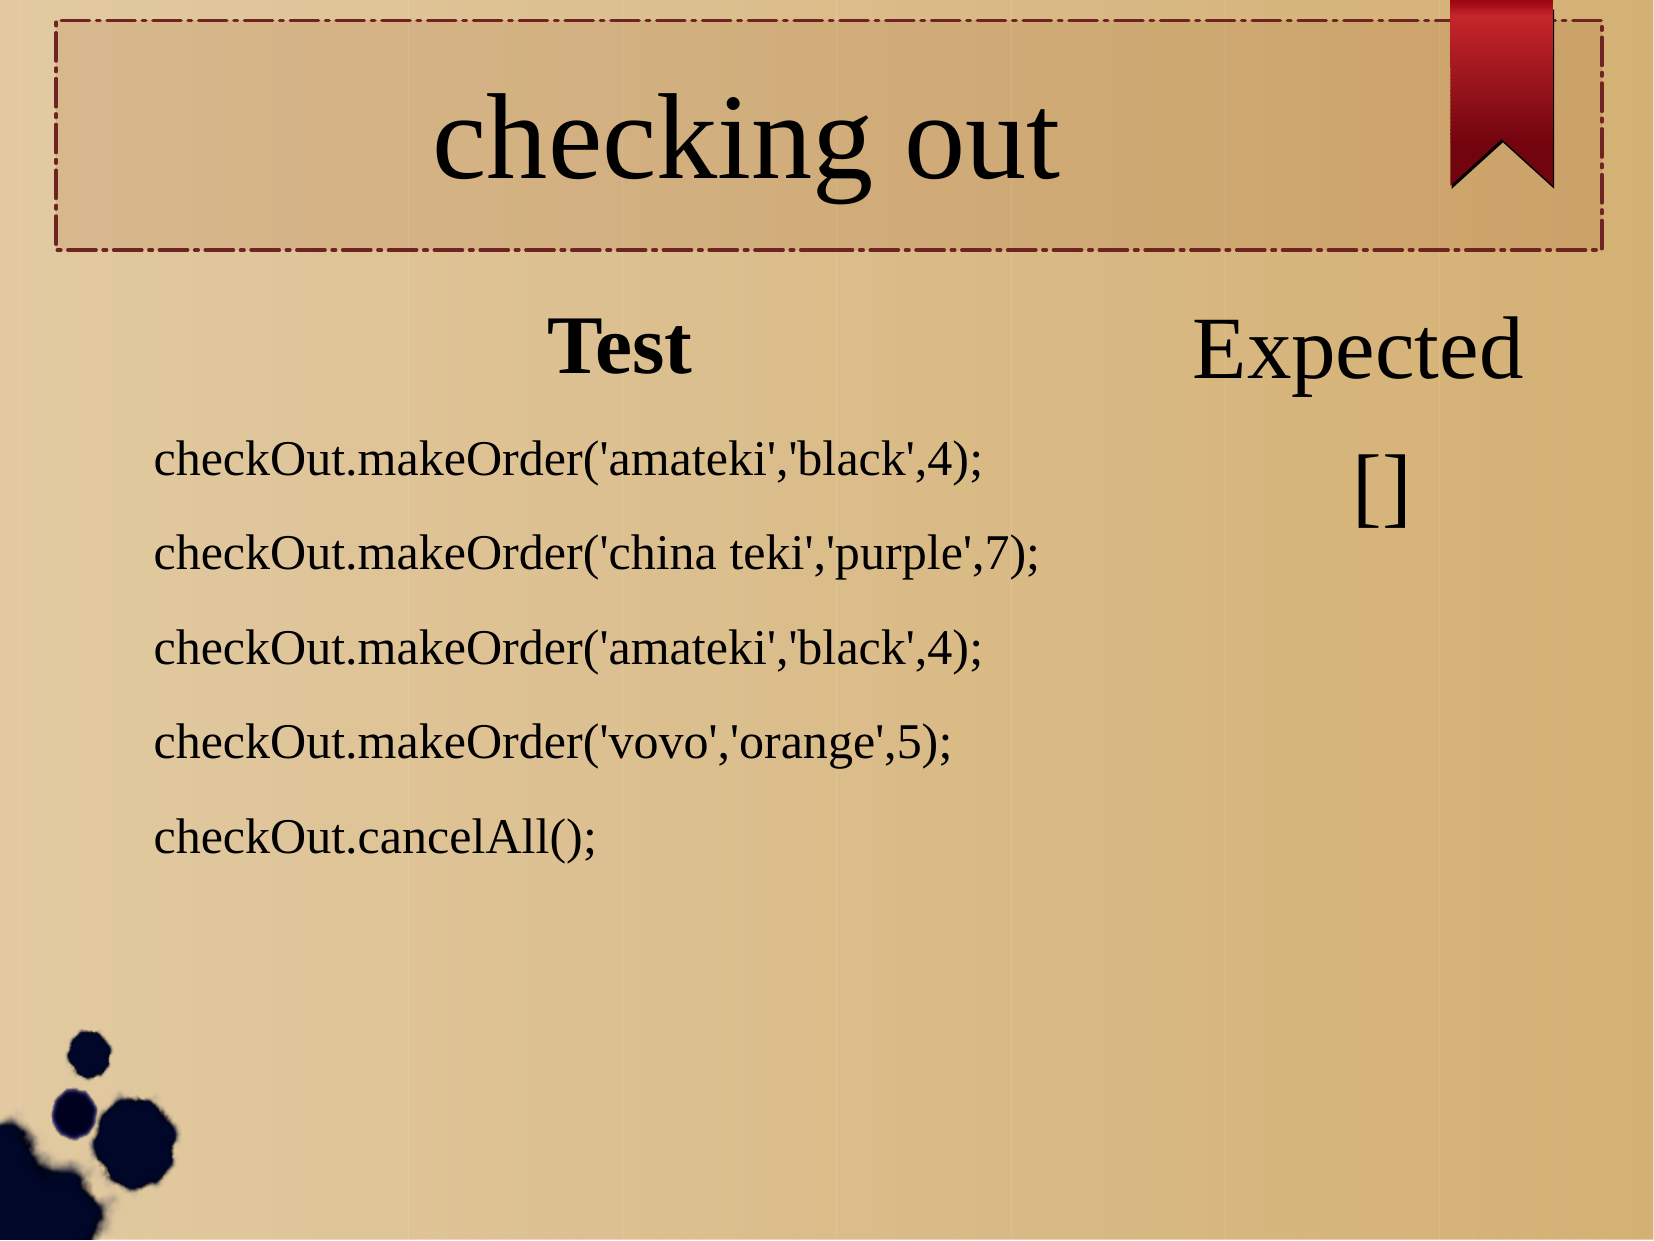

# checking out
Test
checkOut.makeOrder('amateki','black',4);
checkOut.makeOrder('china teki','purple',7);
checkOut.makeOrder('amateki','black',4);
checkOut.makeOrder('vovo','orange',5);
checkOut.cancelAll();
Expected
[]